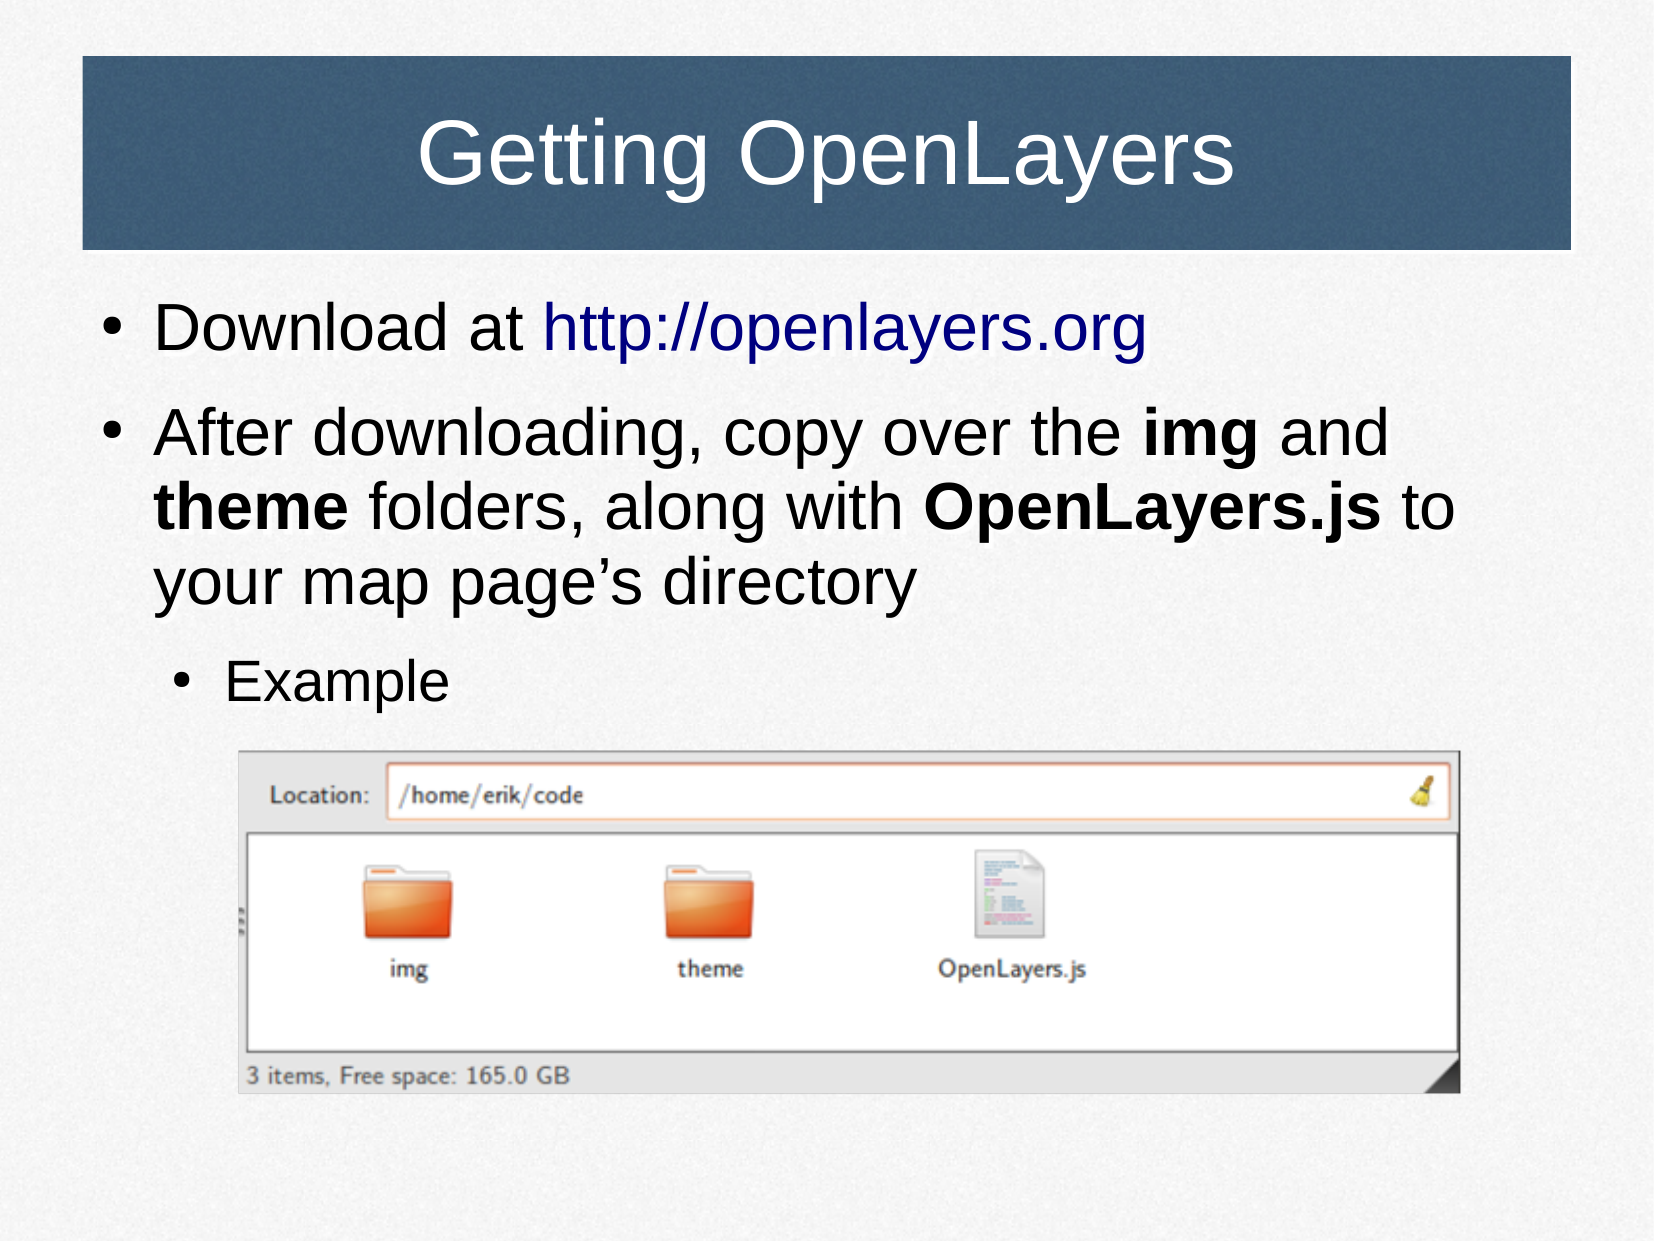

# Getting OpenLayers
Download at http://openlayers.org
After downloading, copy over the img and theme folders, along with OpenLayers.js to your map page’s directory
Example